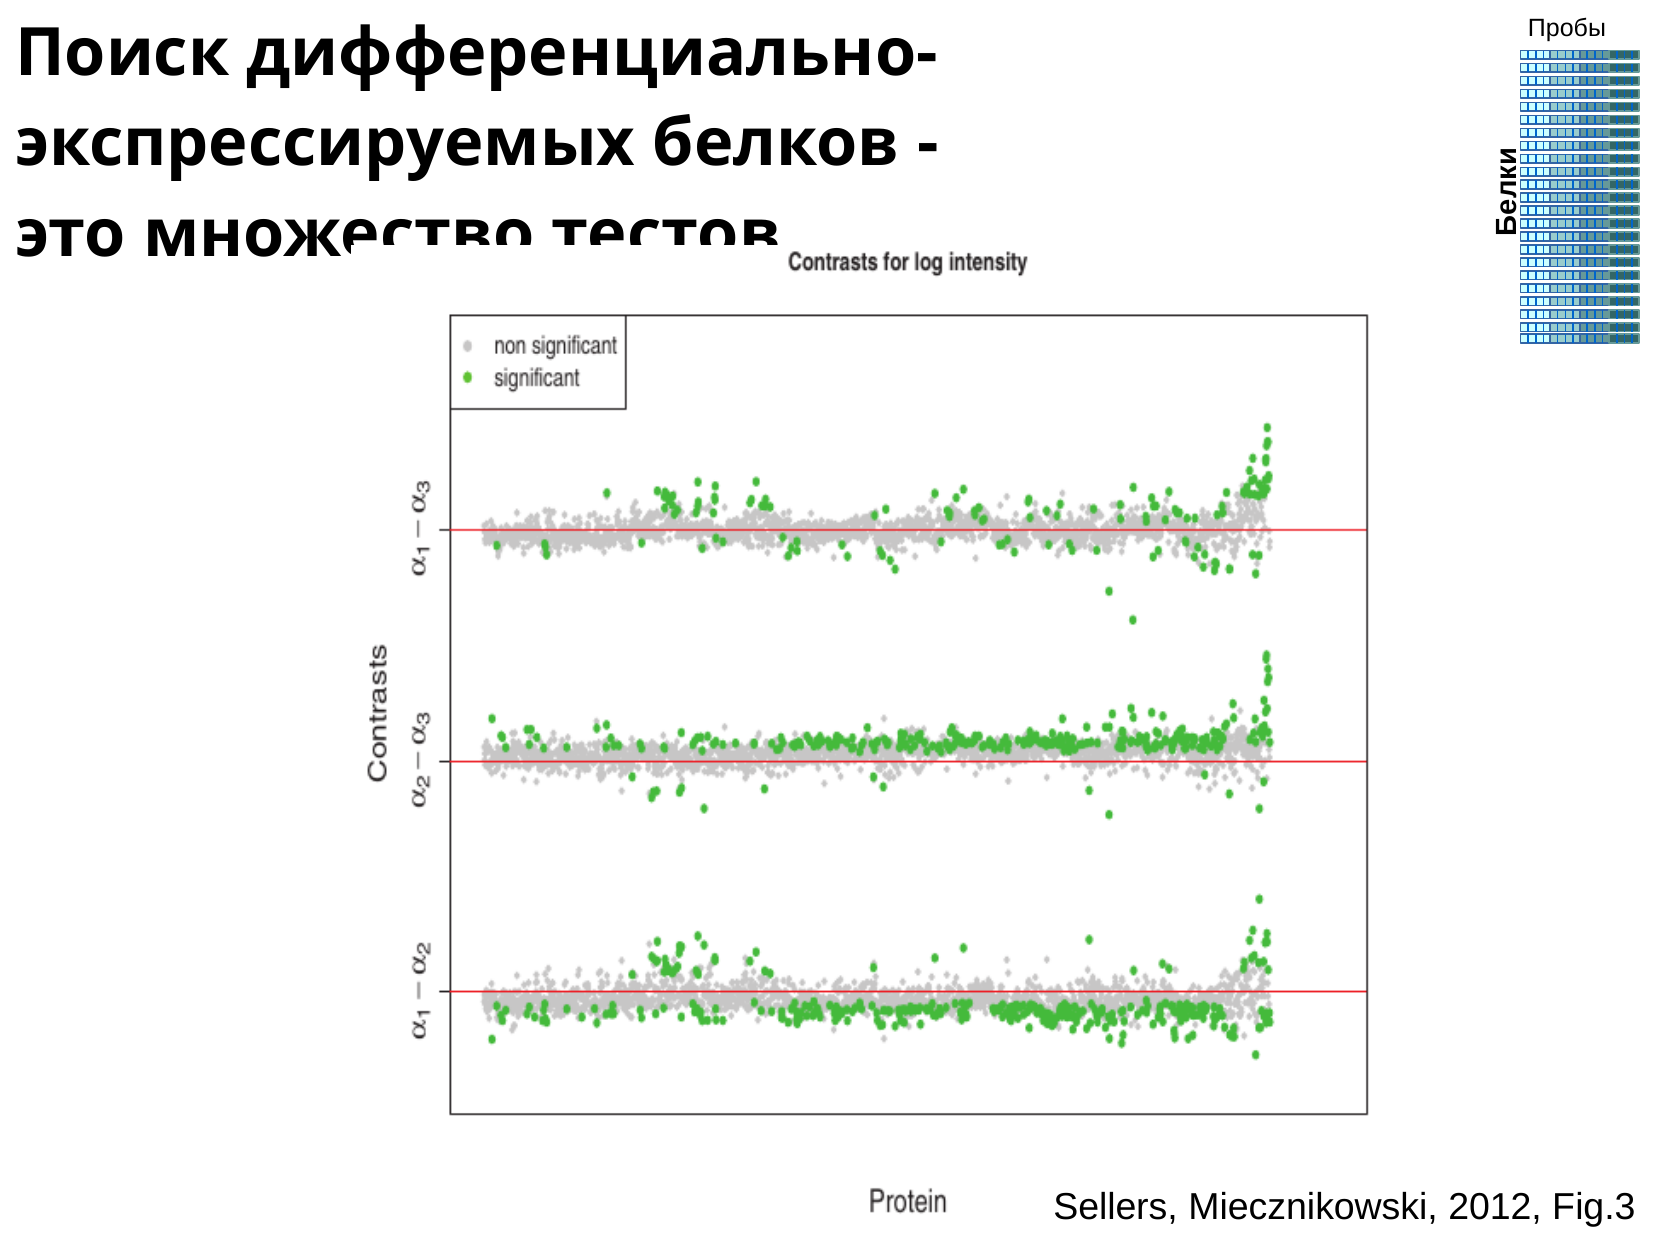

# Поиск дифференциально- экспрессируемых белков - это множество тестов
Пробы
Белки
Sellers, Miecznikowski, 2012, Fig.3